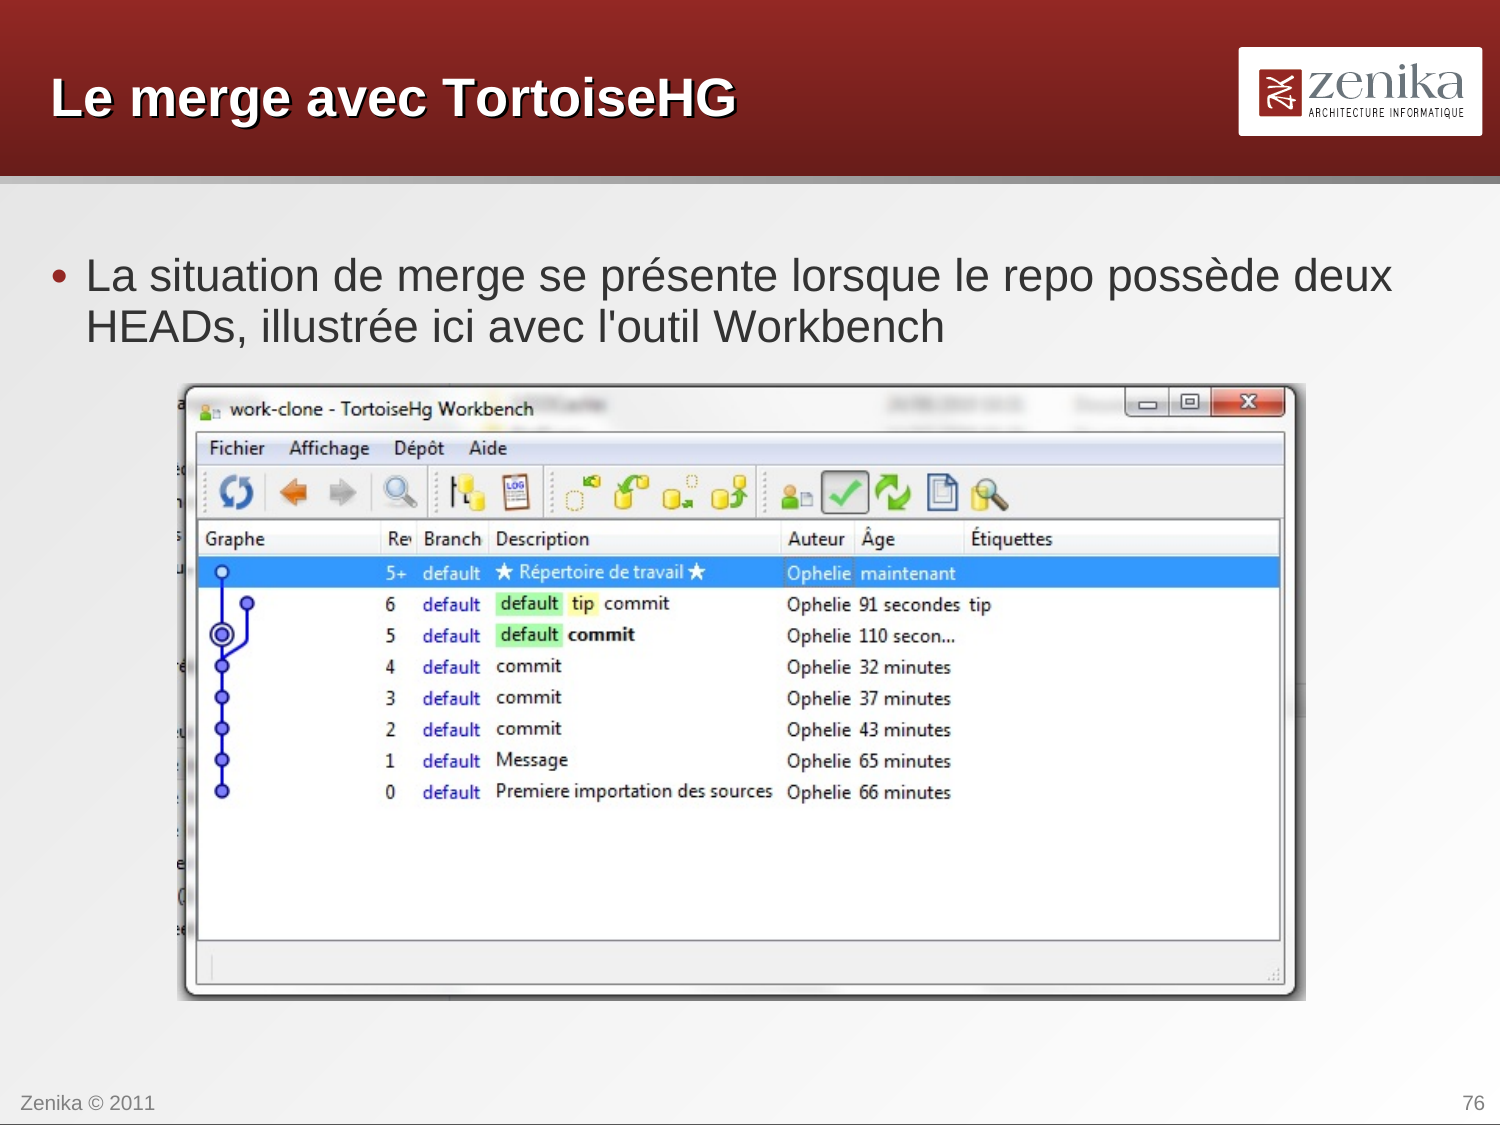

# Le merge avec TortoiseHG
La situation de merge se présente lorsque le repo possède deux HEADs, illustrée ici avec l'outil Workbench